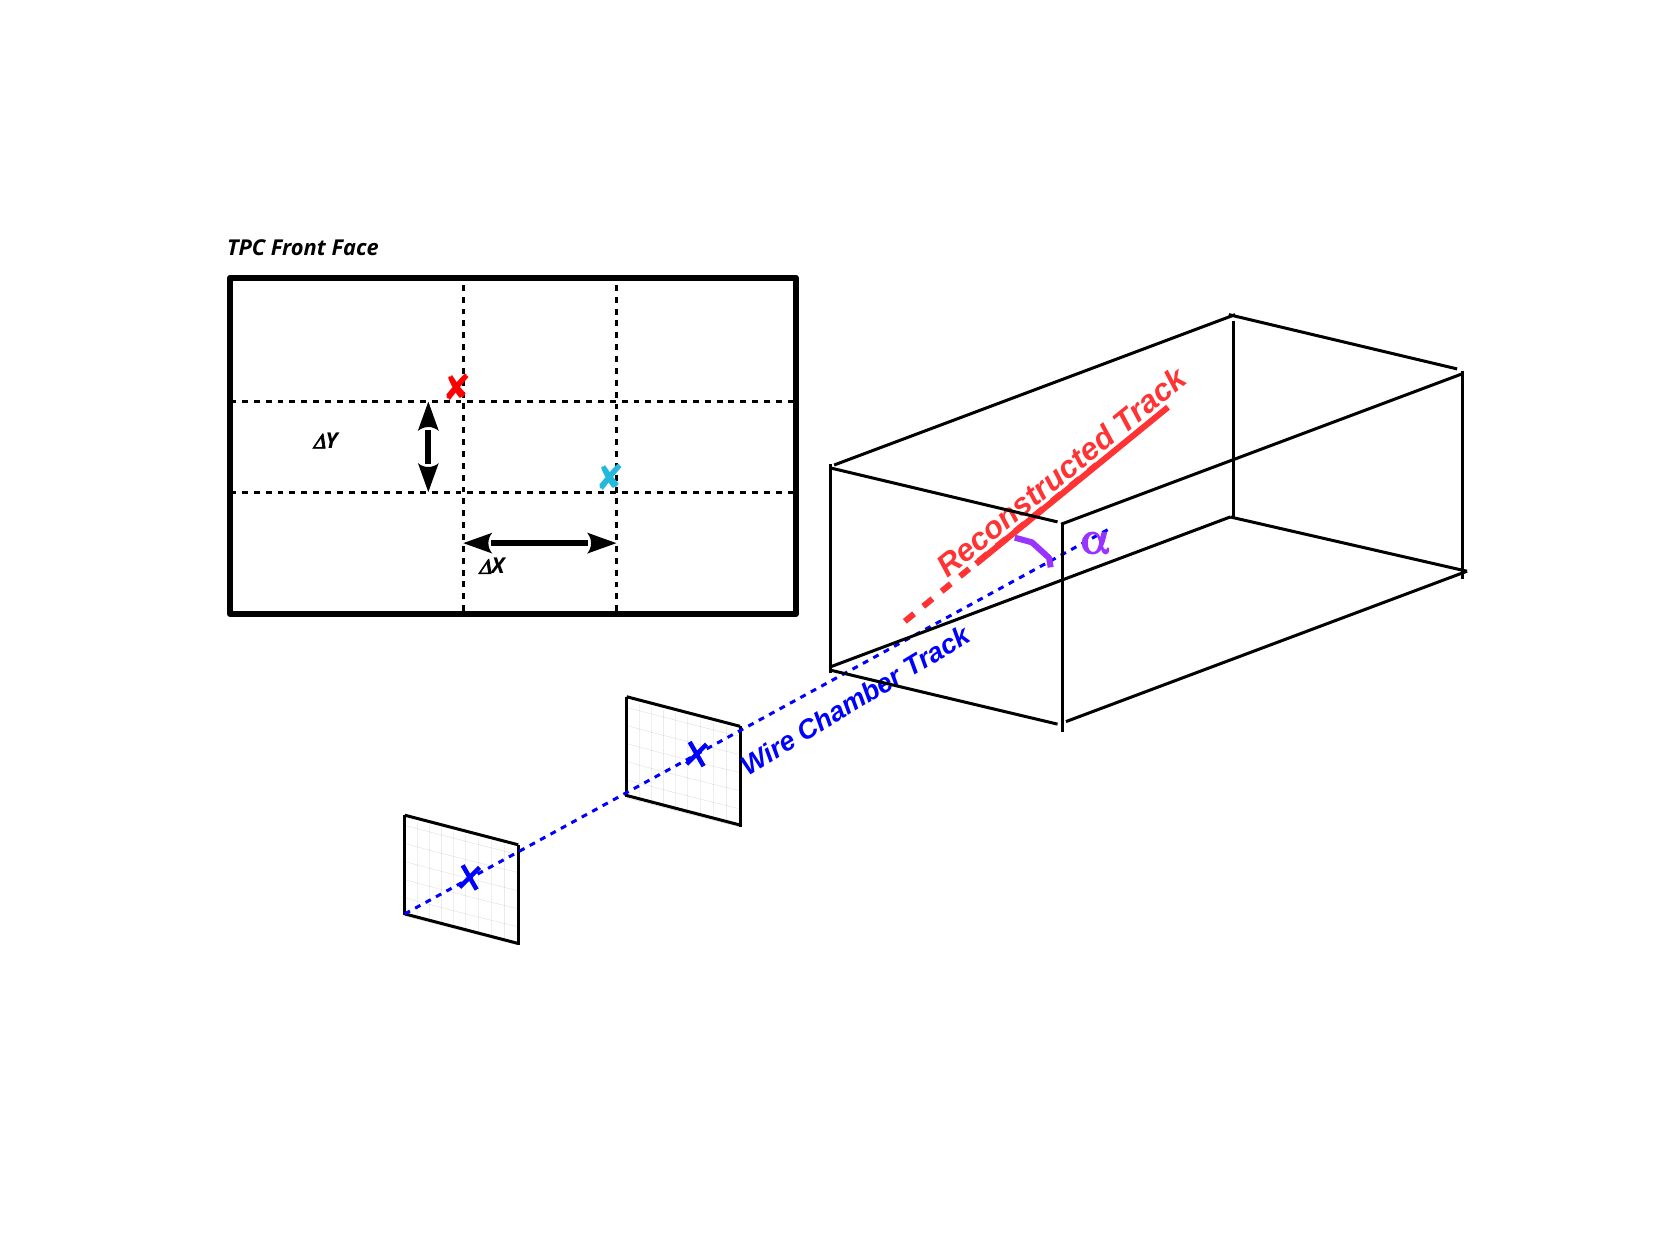

TPC Front Face


ΔY
ΔX
Reconstructed Track
a
Wire Chamber Track